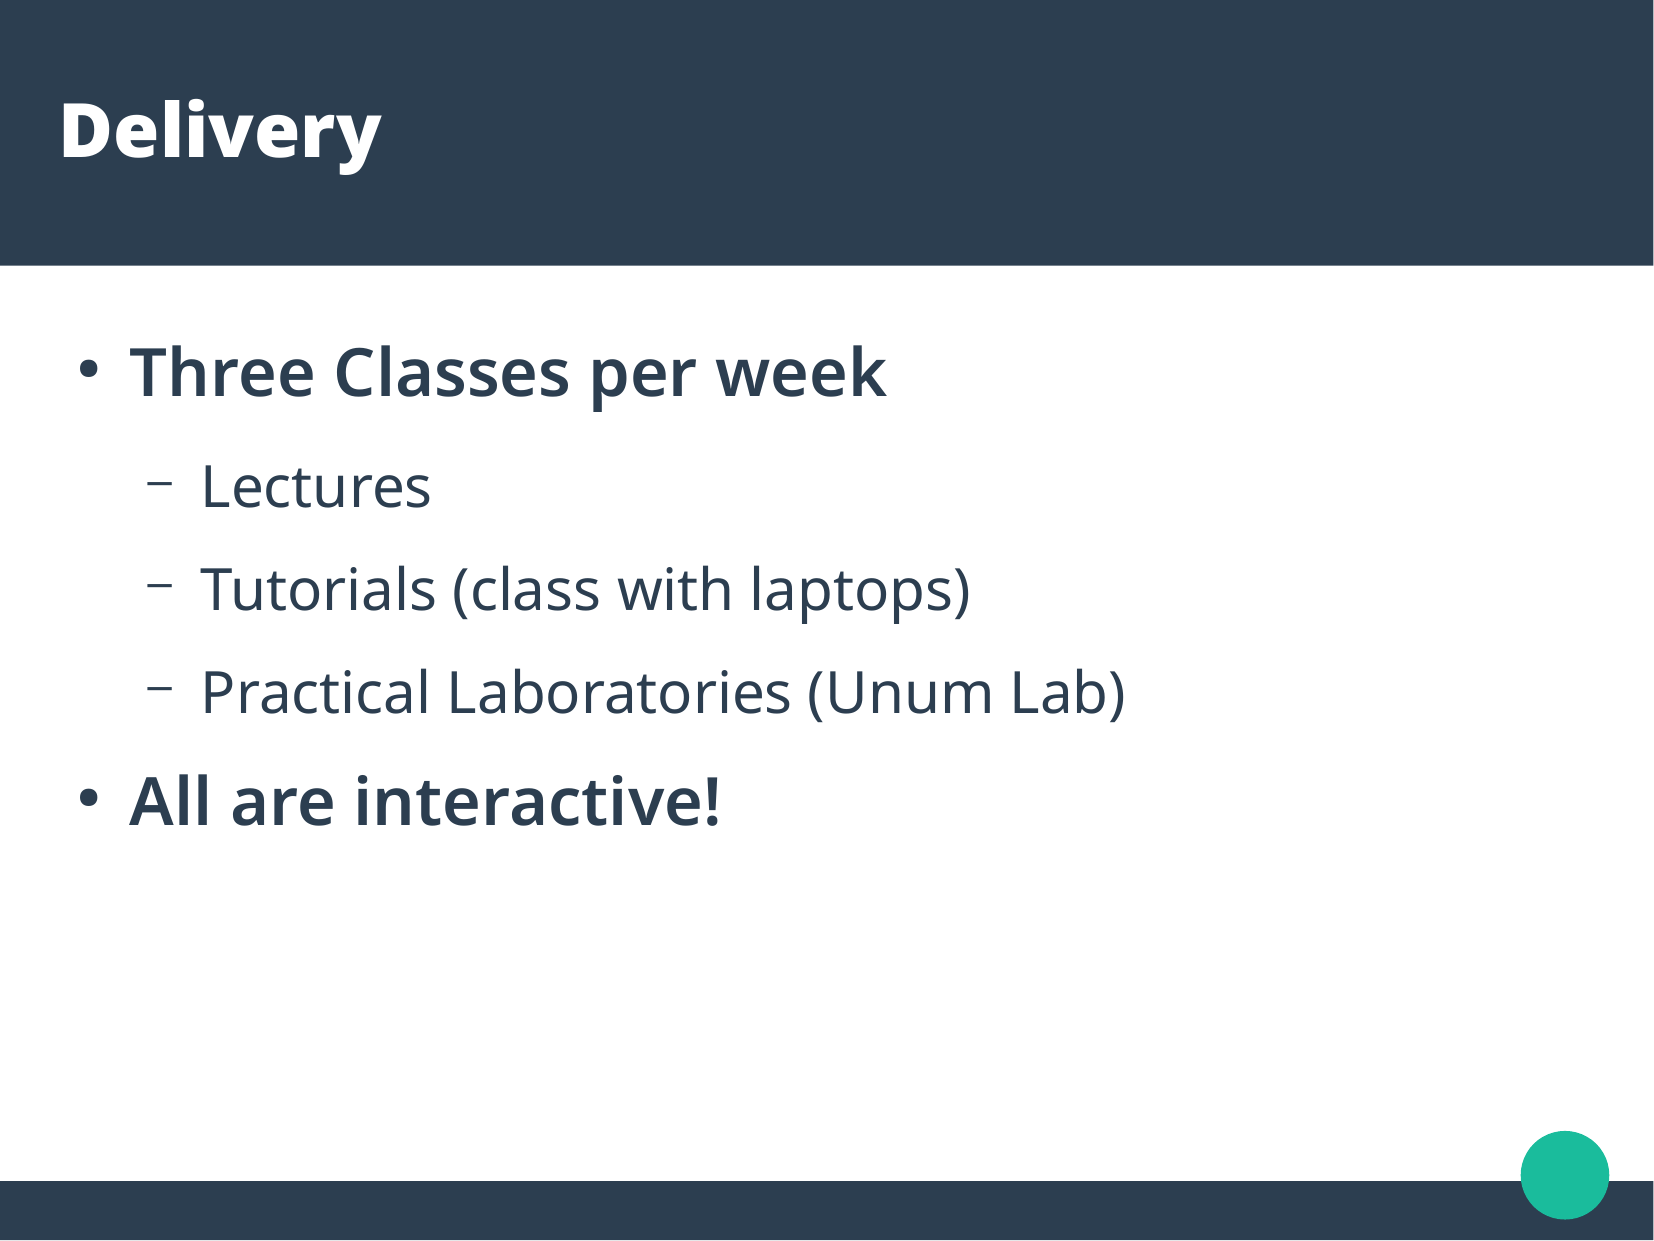

# Delivery
Three Classes per week
Lectures
Tutorials (class with laptops)
Practical Laboratories (Unum Lab)
All are interactive!